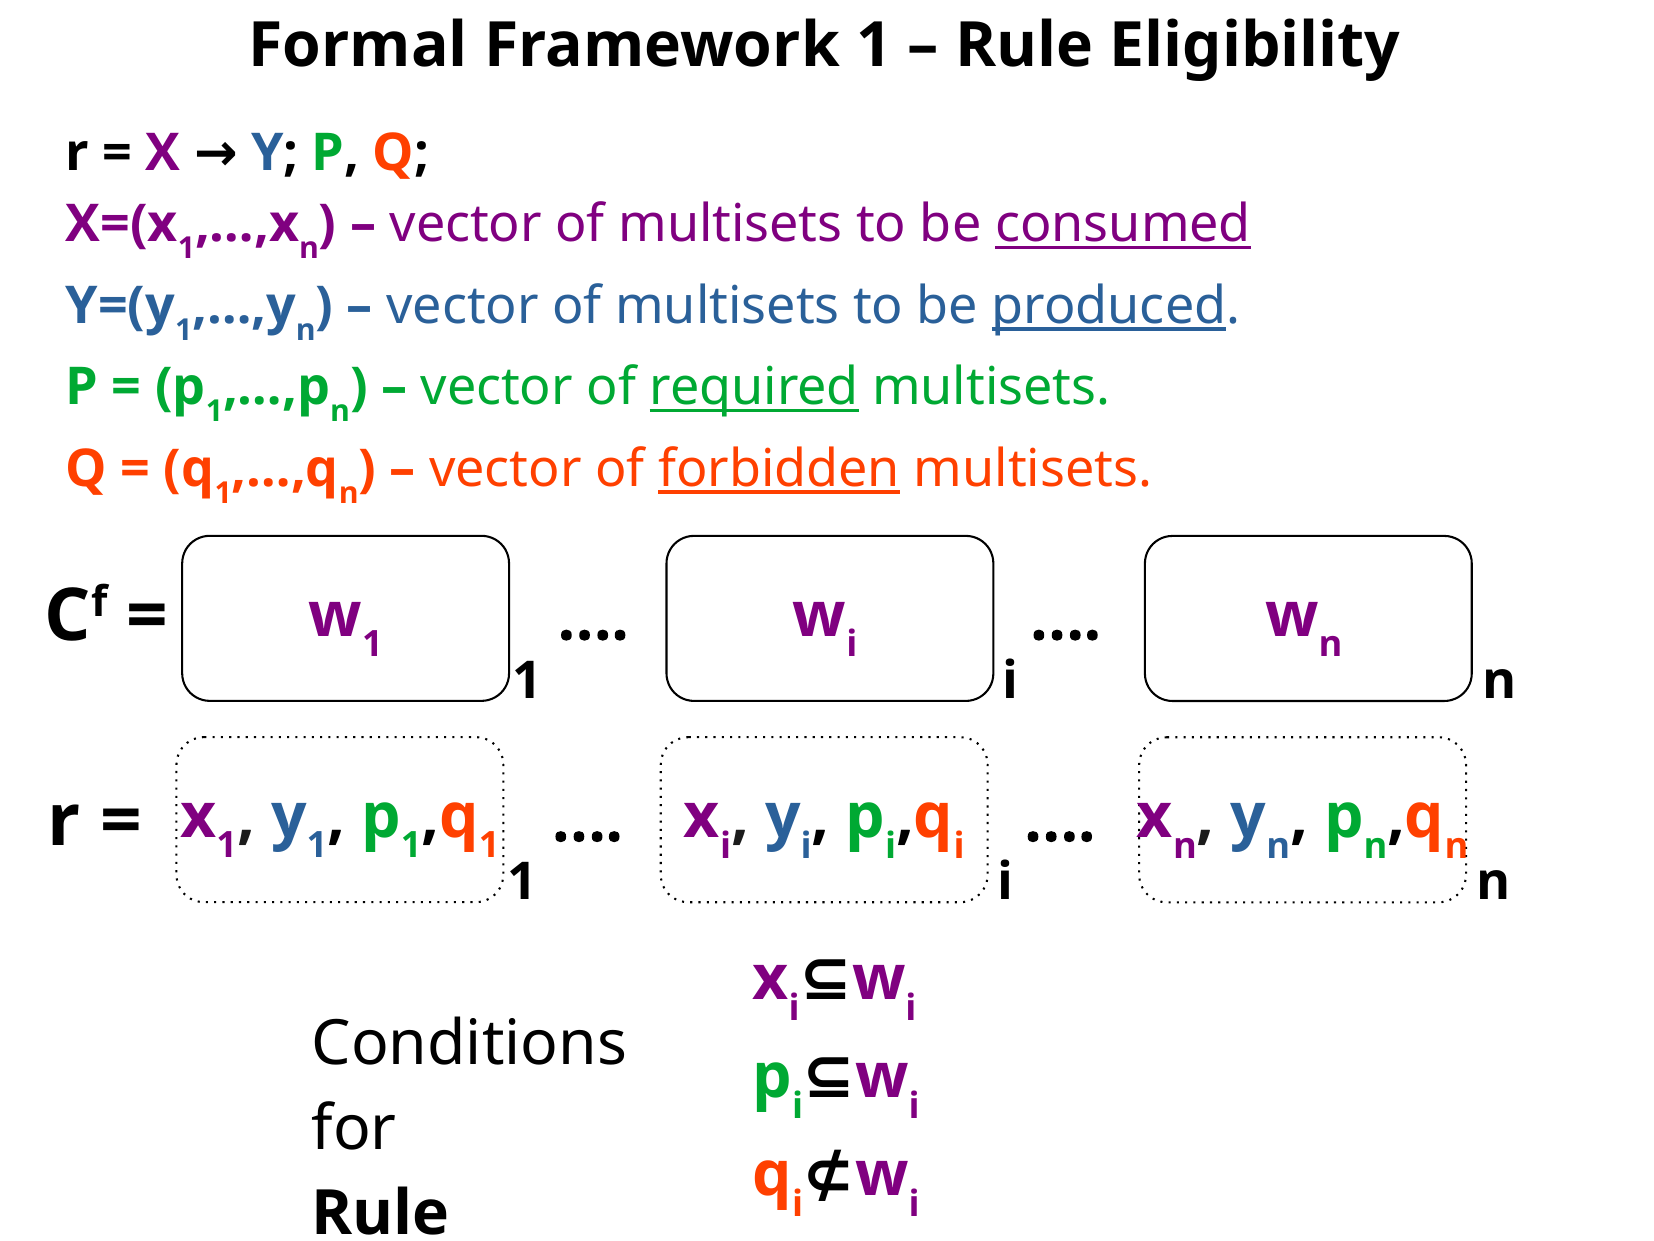

# Formal Framework 1 – Rule Eligibility
r = X → Y; P, Q;
X=(x1,…,xn) – vector of multisets to be consumed
Y=(y1,…,yn) – vector of multisets to be produced.
P = (p1,…,pn) – vector of required multisets.
Q = (q1,…,qn) – vector of forbidden multisets.
w1
wi
wn
Cf =
….
….
1
i
n
x1, y1, p1,q1
xi, yi, pi,qi
xn, yn, pn,qn
r =
….
….
1
i
n
xi⊆wi
pi⊆wi
qi⊄wi
Conditions for
Rule Eligibility: